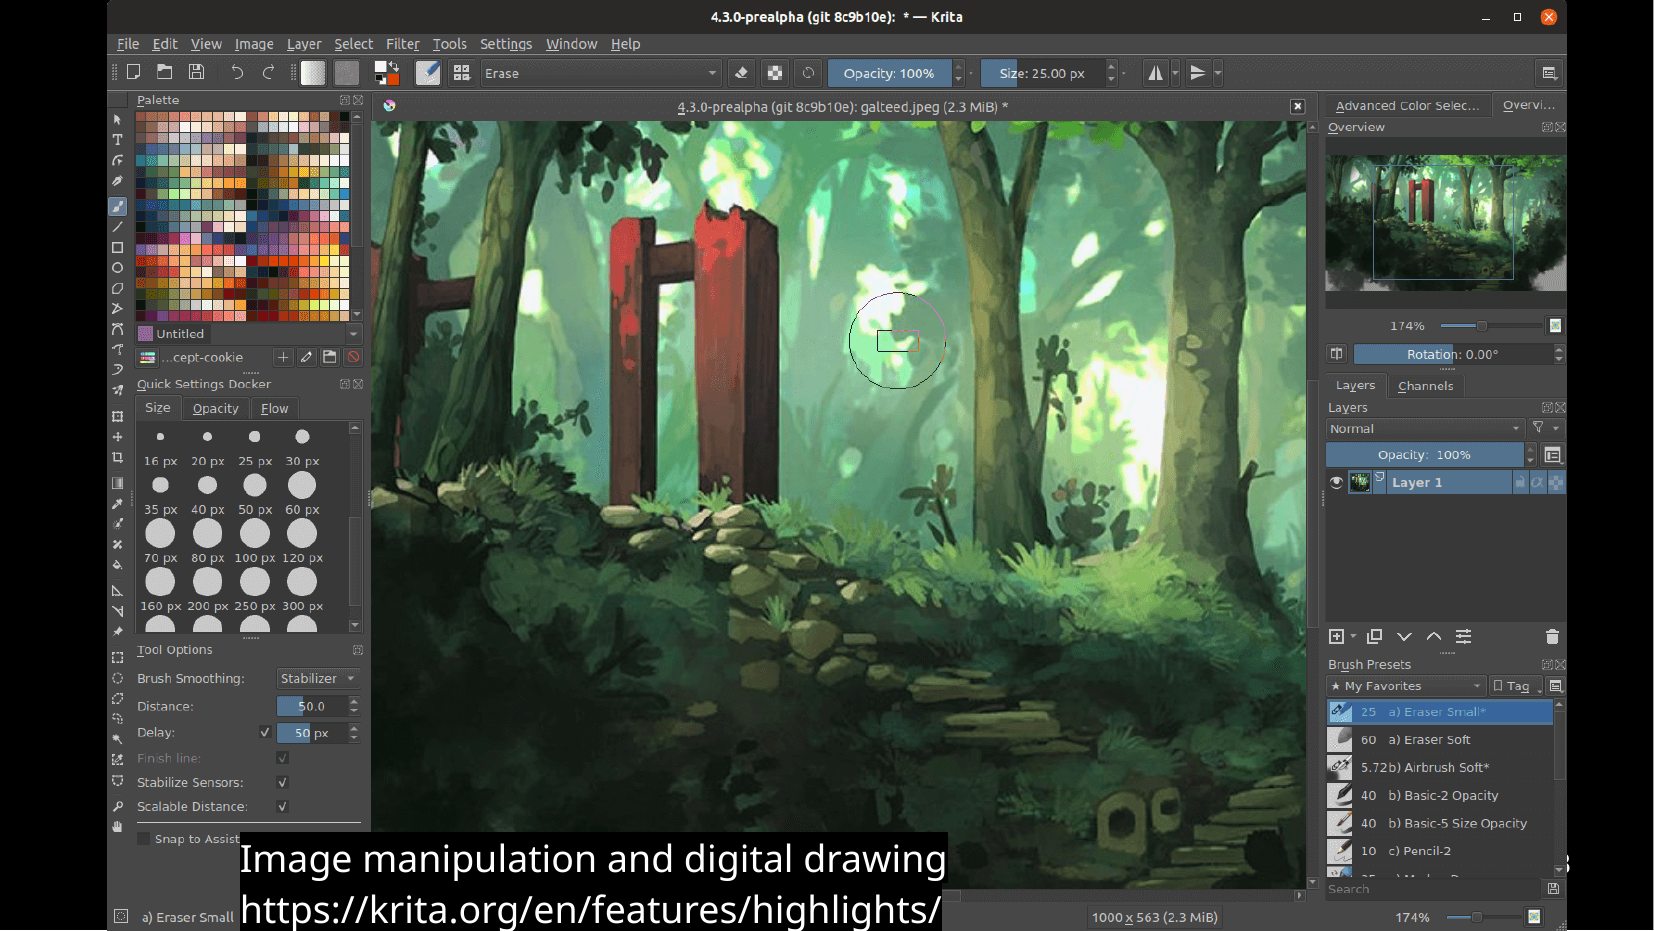

Image manipulation and digital drawing
https://krita.org/en/features/highlights/
28